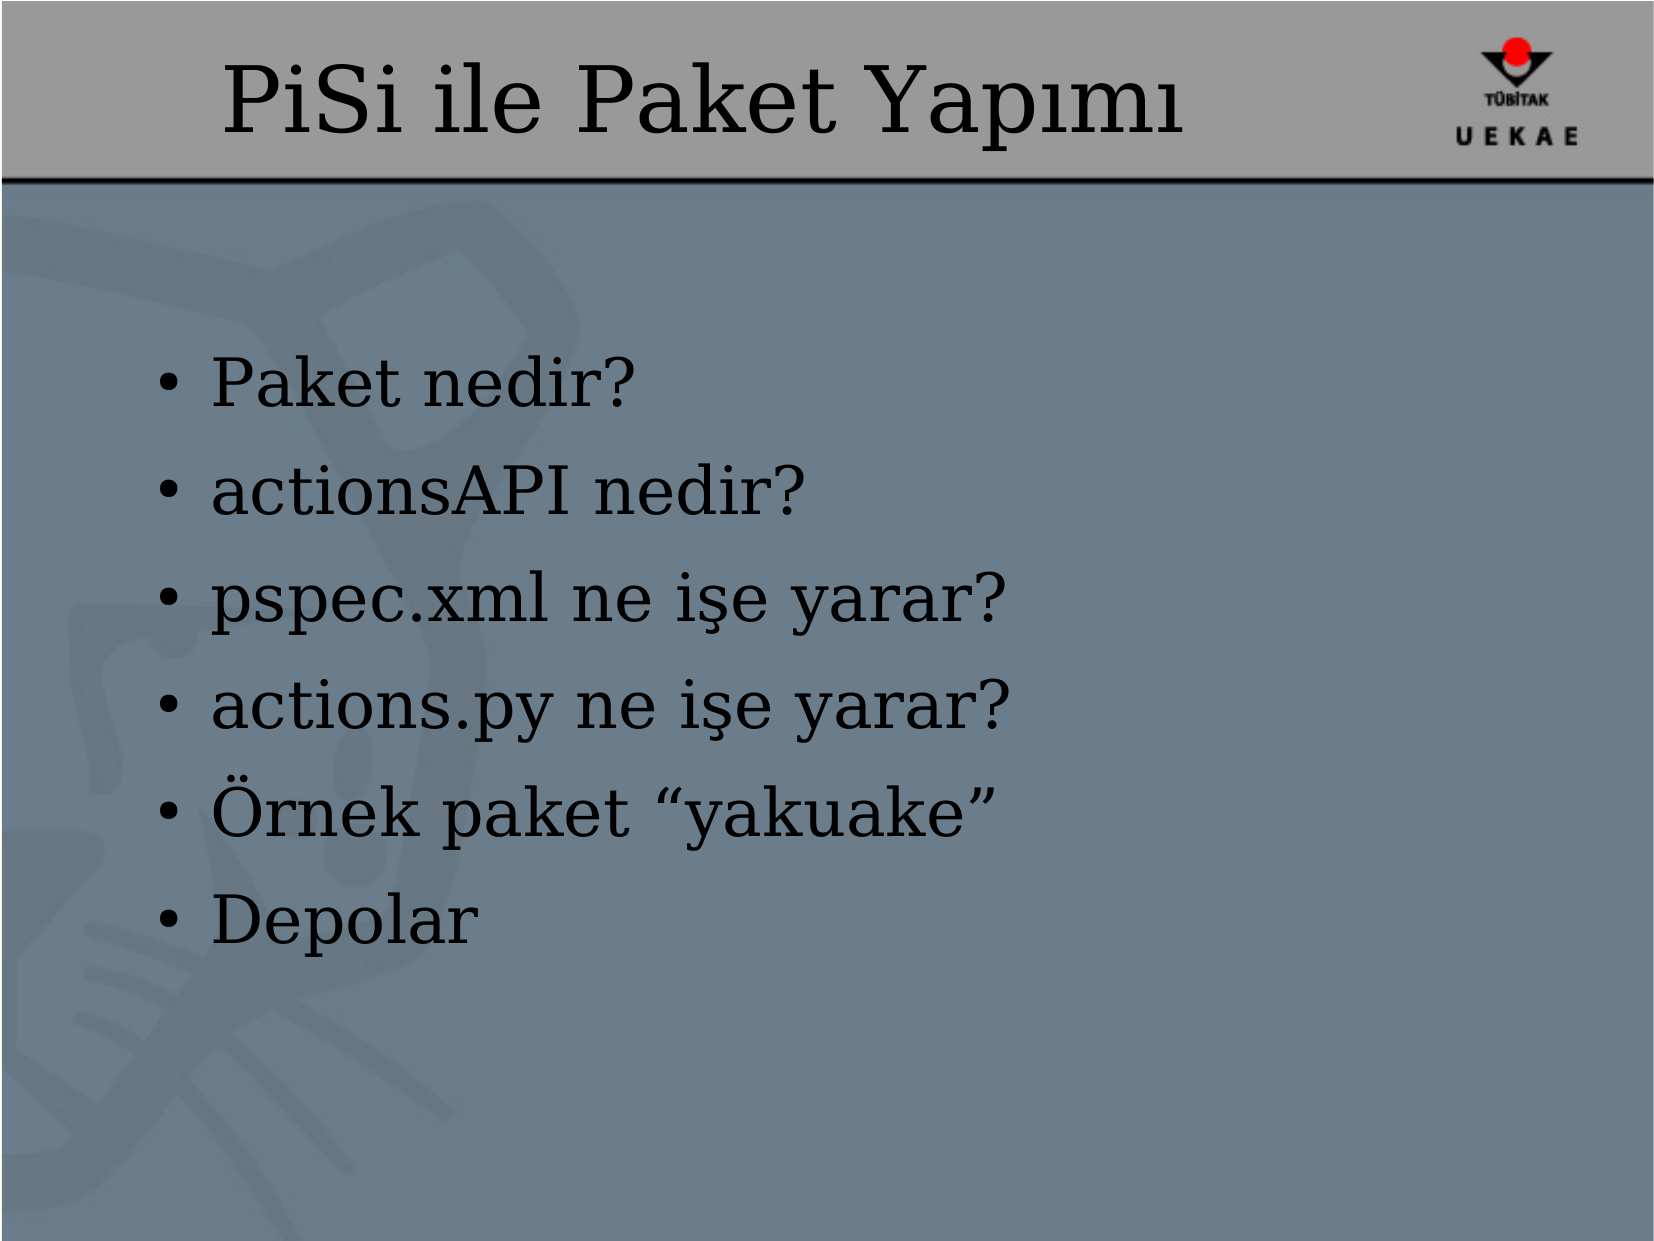

# PiSi ile Paket Yapımı
Paket nedir?
actionsAPI nedir?
pspec.xml ne işe yarar?
actions.py ne işe yarar?
Örnek paket “yakuake”
Depolar